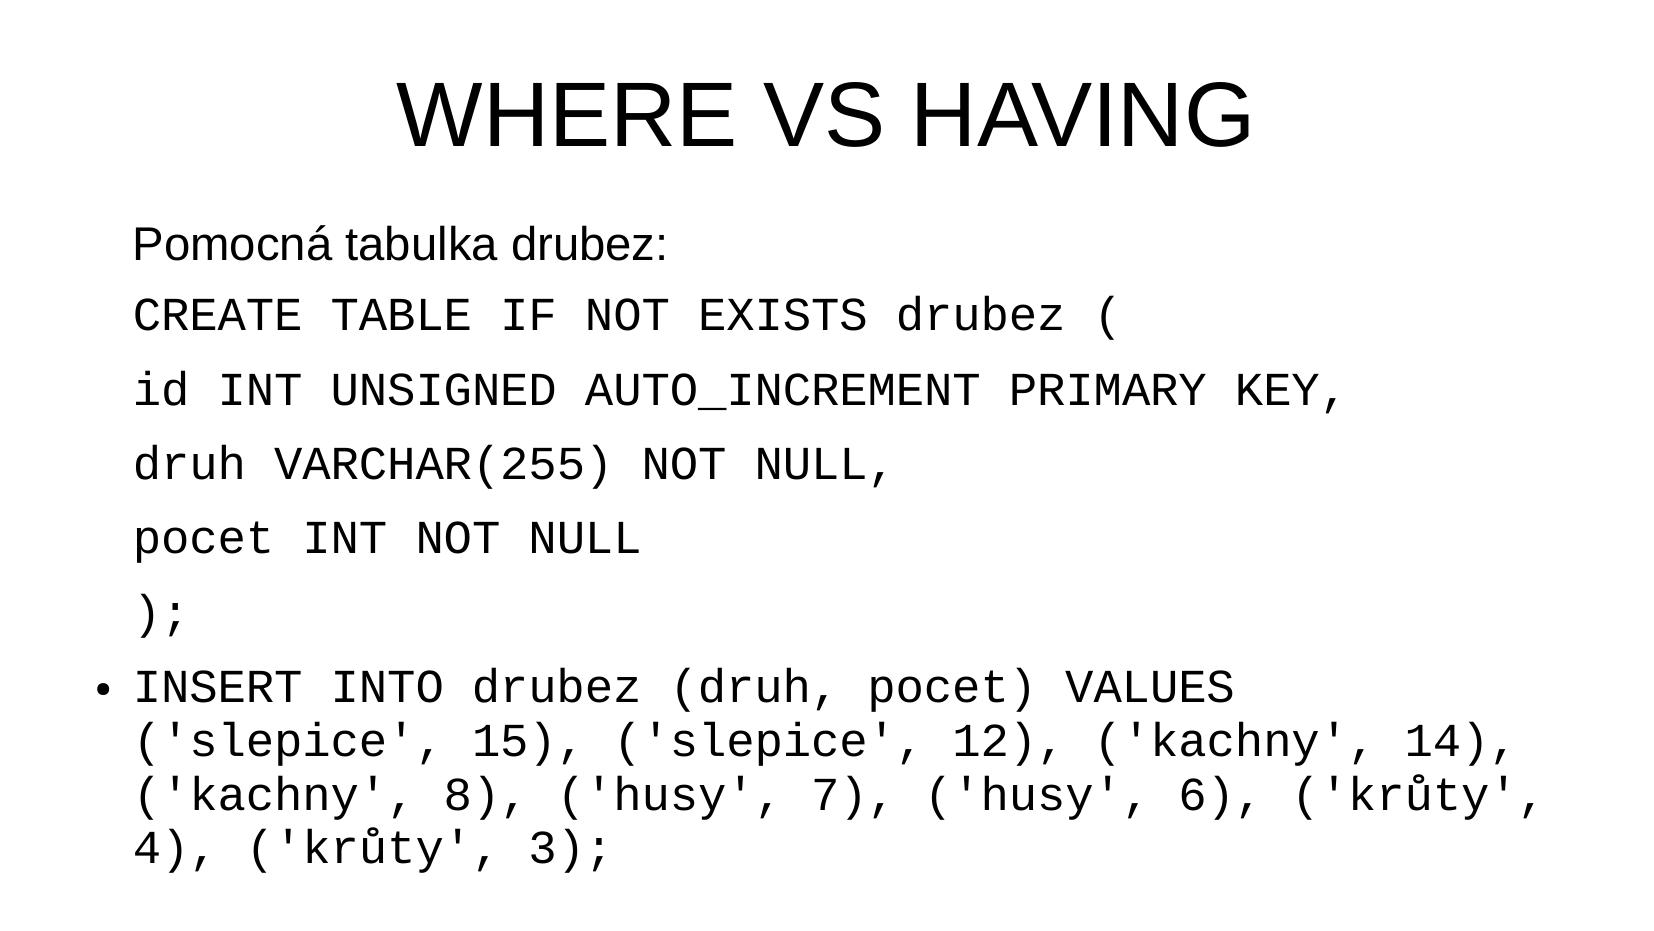

# WHERE VS HAVING
Pomocná tabulka drubez:
CREATE TABLE IF NOT EXISTS drubez (
id INT UNSIGNED AUTO_INCREMENT PRIMARY KEY,
druh VARCHAR(255) NOT NULL,
pocet INT NOT NULL
);
INSERT INTO drubez (druh, pocet) VALUES ('slepice', 15), ('slepice', 12), ('kachny', 14), ('kachny', 8), ('husy', 7), ('husy', 6), ('krůty', 4), ('krůty', 3);